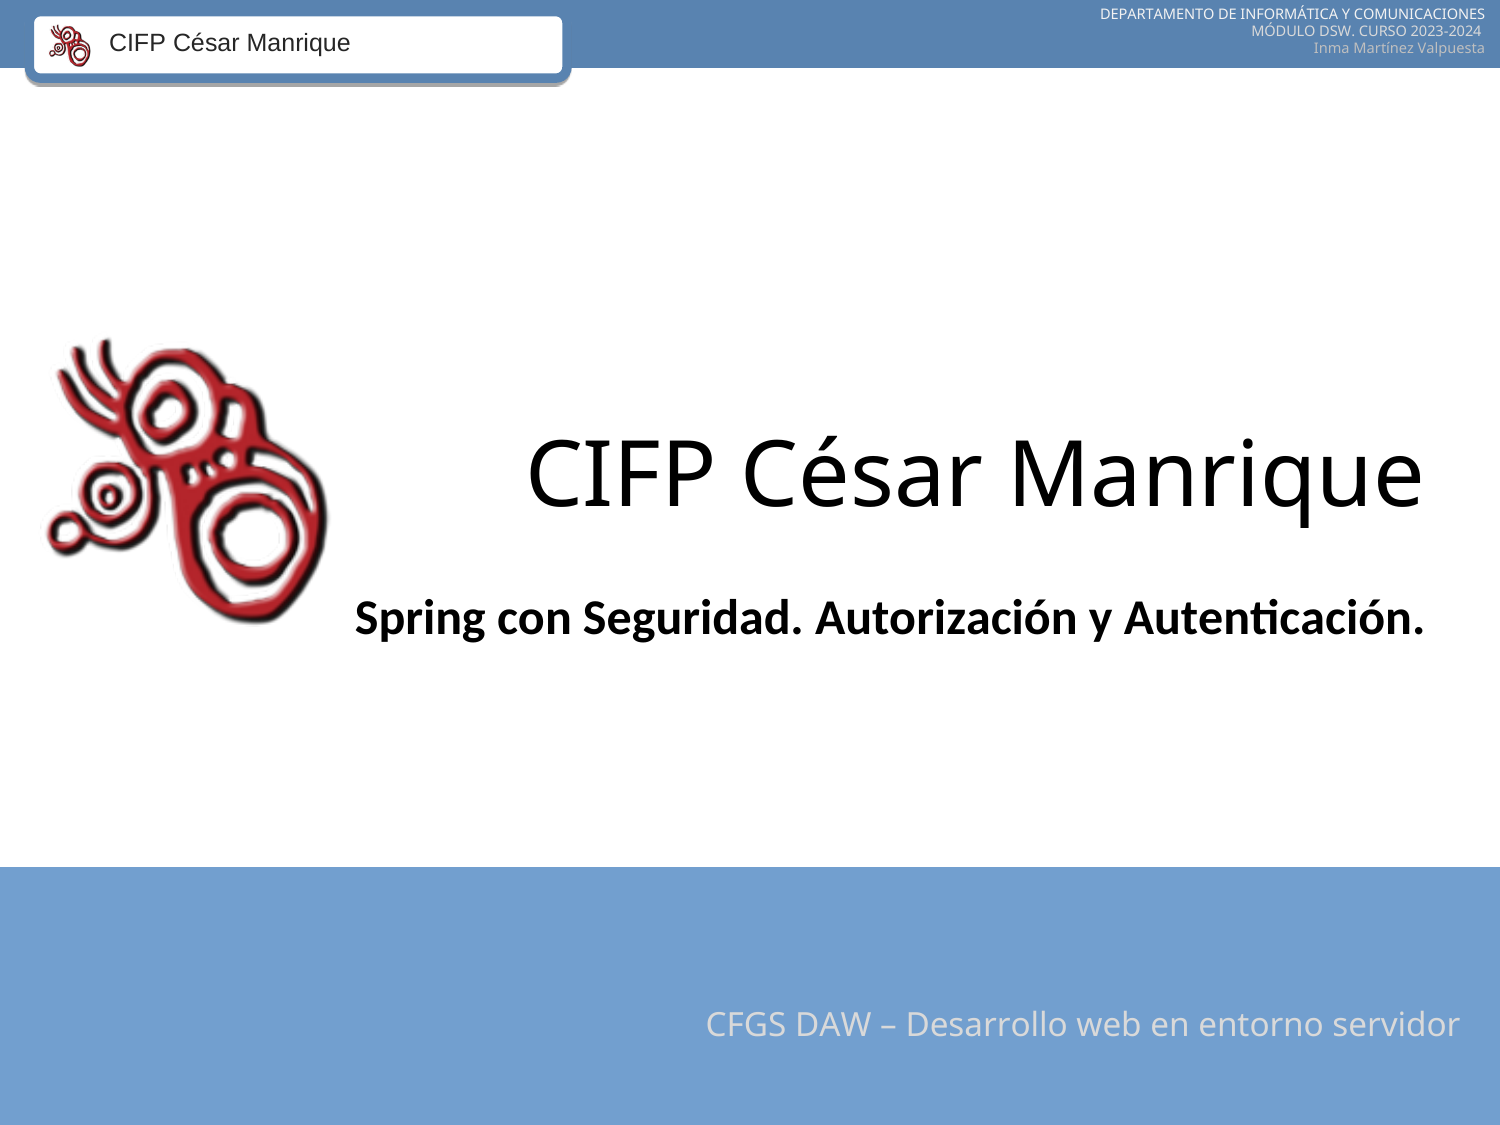

# CIFP César Manrique
Spring con Seguridad. Autorización y Autenticación.
CFGS DAW – Desarrollo web en entorno servidor